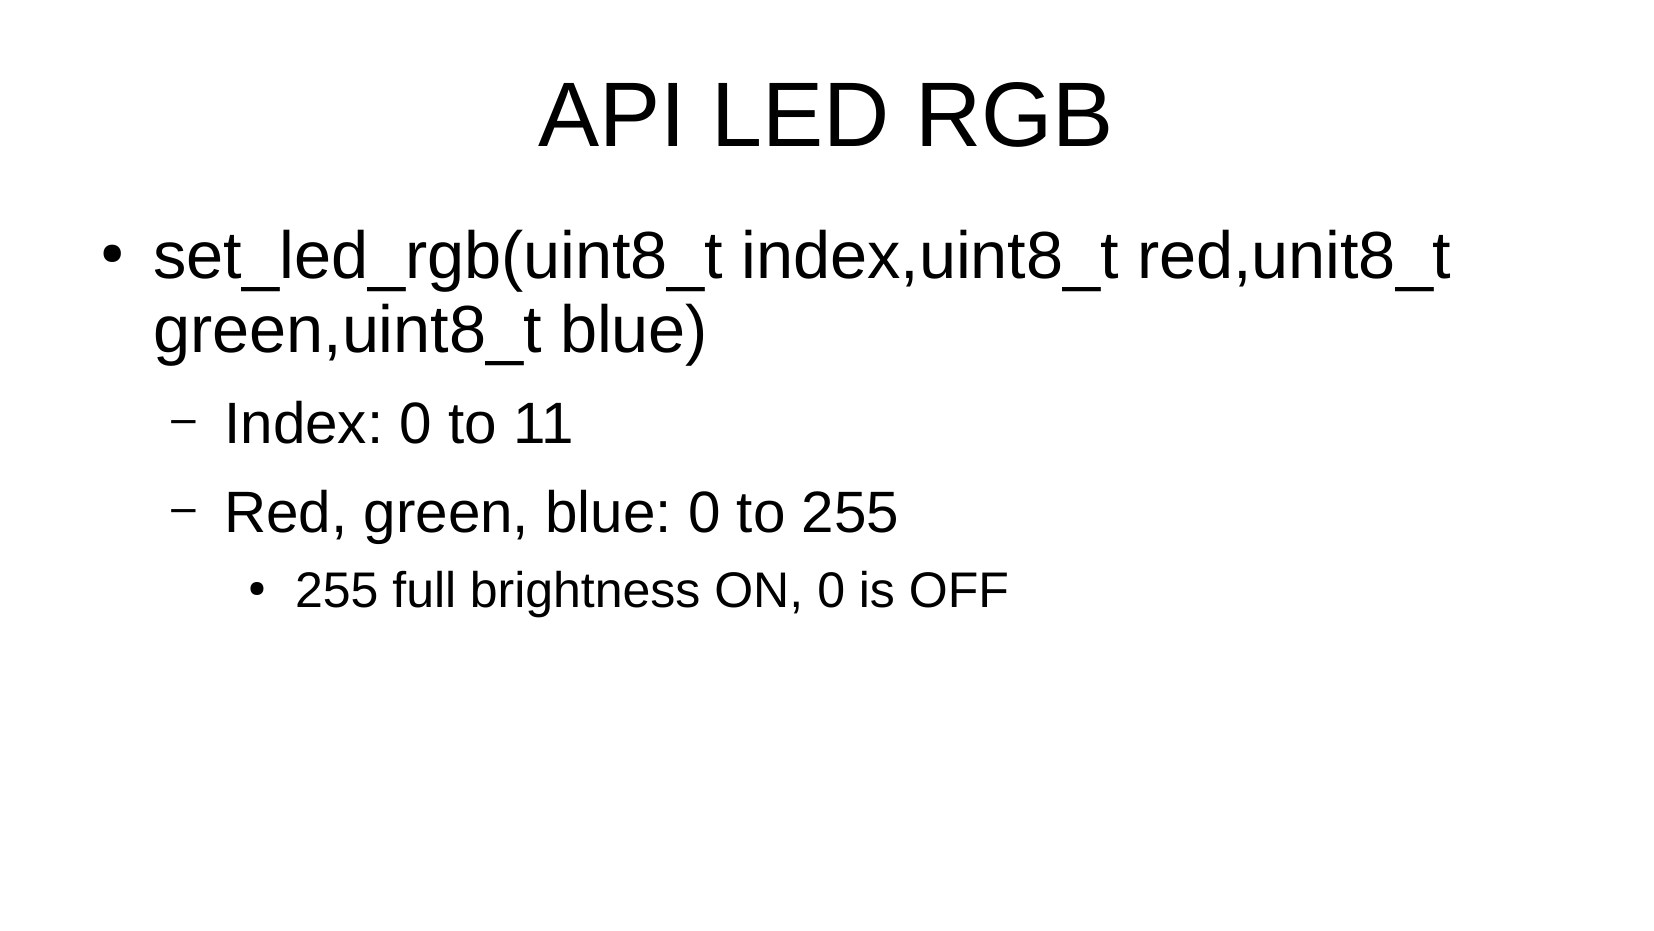

# API LED RGB
set_led_rgb(uint8_t index,uint8_t red,unit8_t green,uint8_t blue)
Index: 0 to 11
Red, green, blue: 0 to 255
255 full brightness ON, 0 is OFF